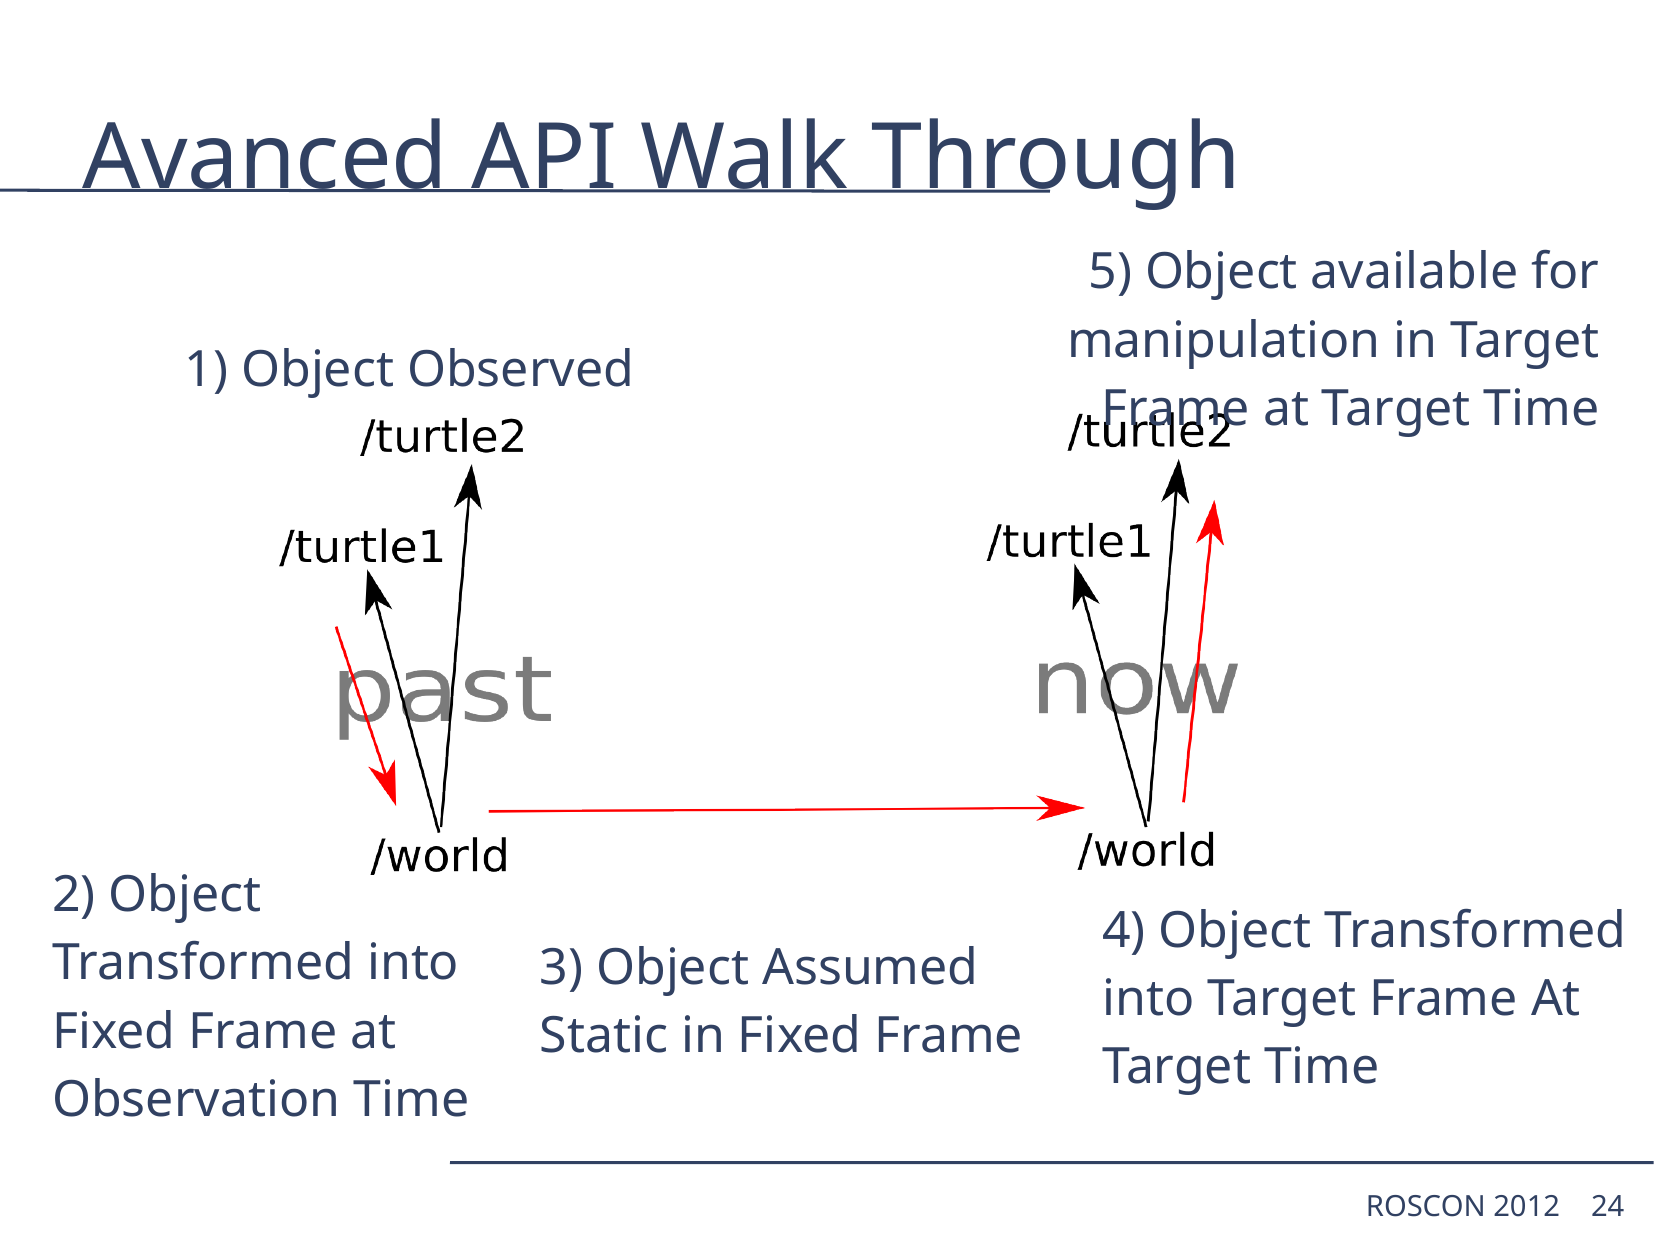

# Avanced API Walk Through
5) Object available for manipulation in Target Frame at Target Time
1) Object Observed
2) Object Transformed into Fixed Frame at Observation Time
4) Object Transformed into Target Frame At Target Time
3) Object Assumed Static in Fixed Frame